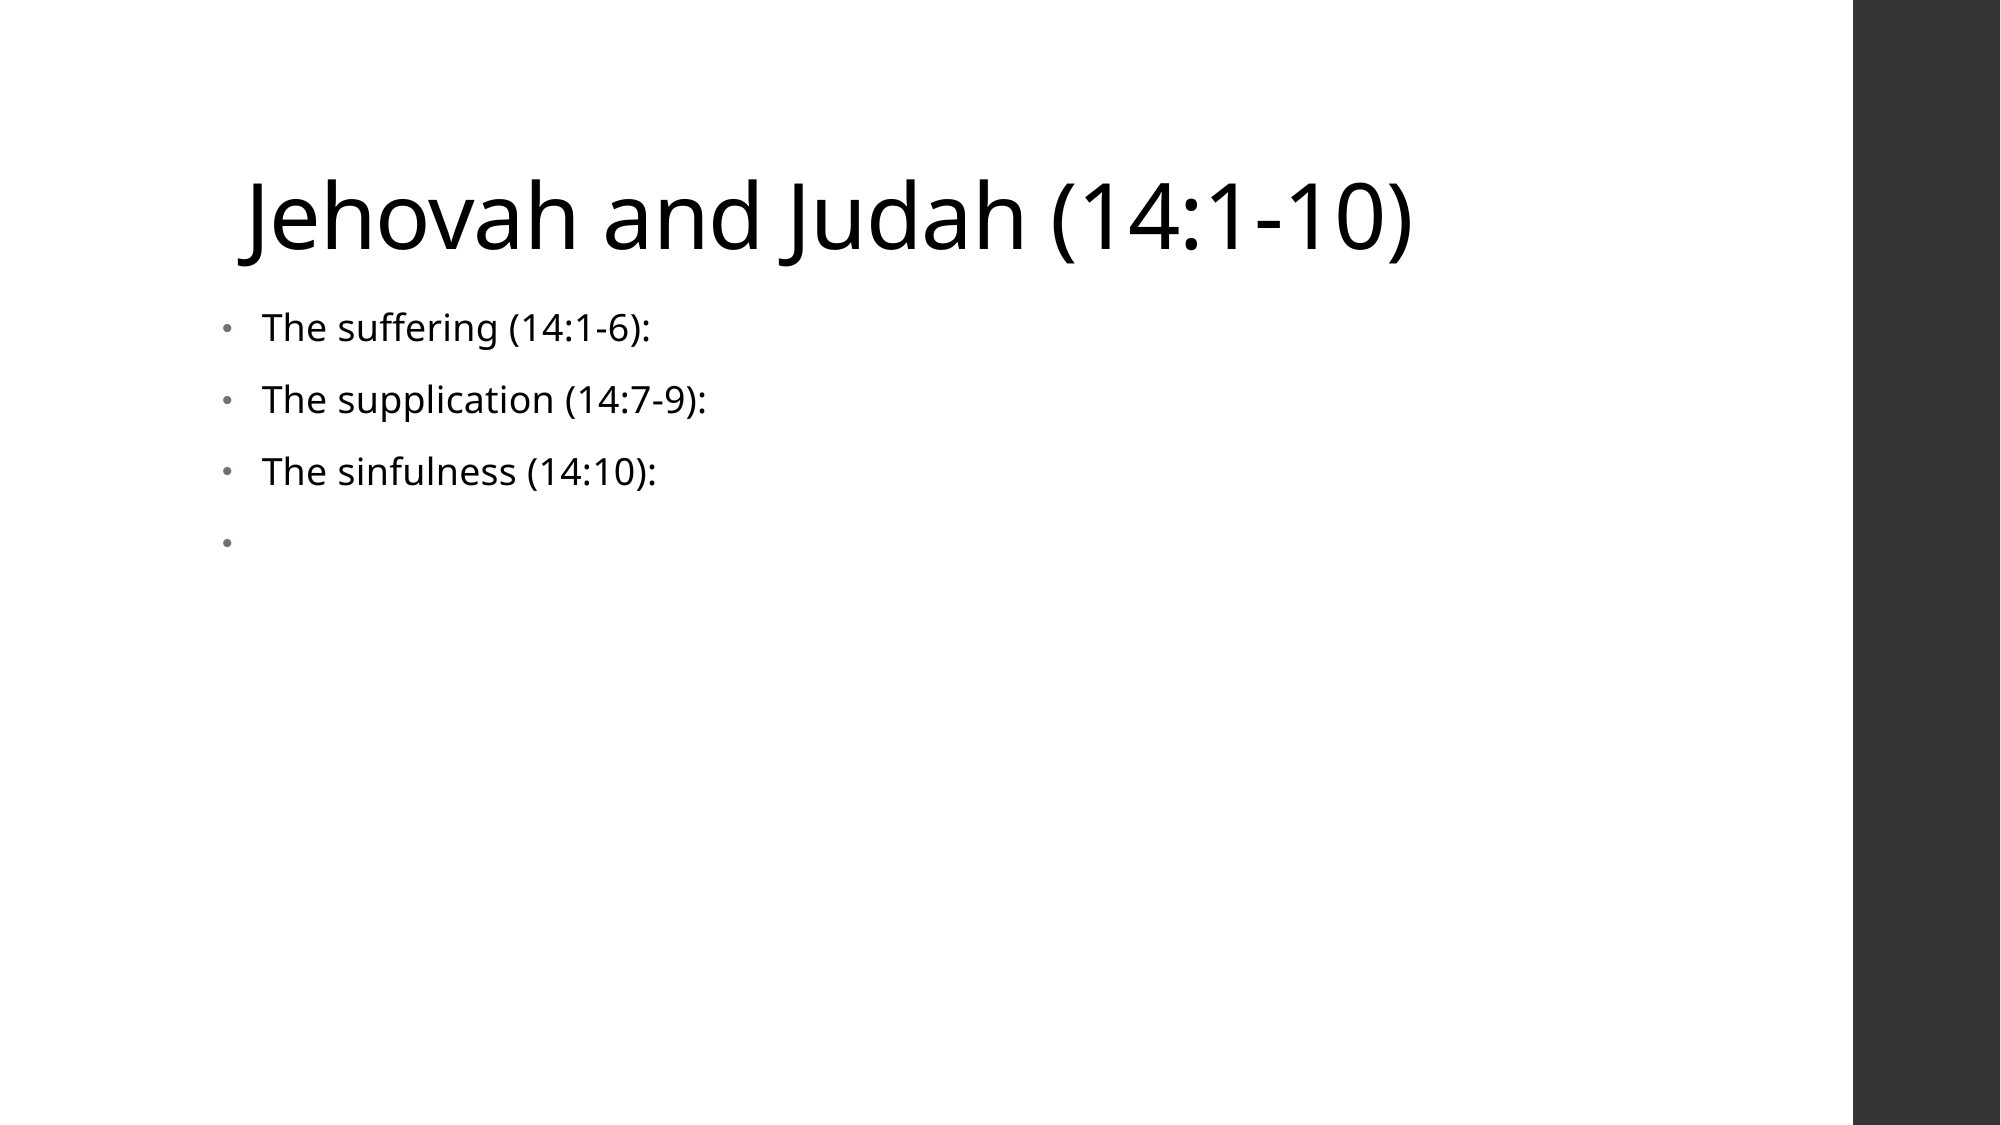

# Jehovah and Judah (14:1-10)
 The suffering (14:1-6):
 The supplication (14:7-9):
 The sinfulness (14:10):